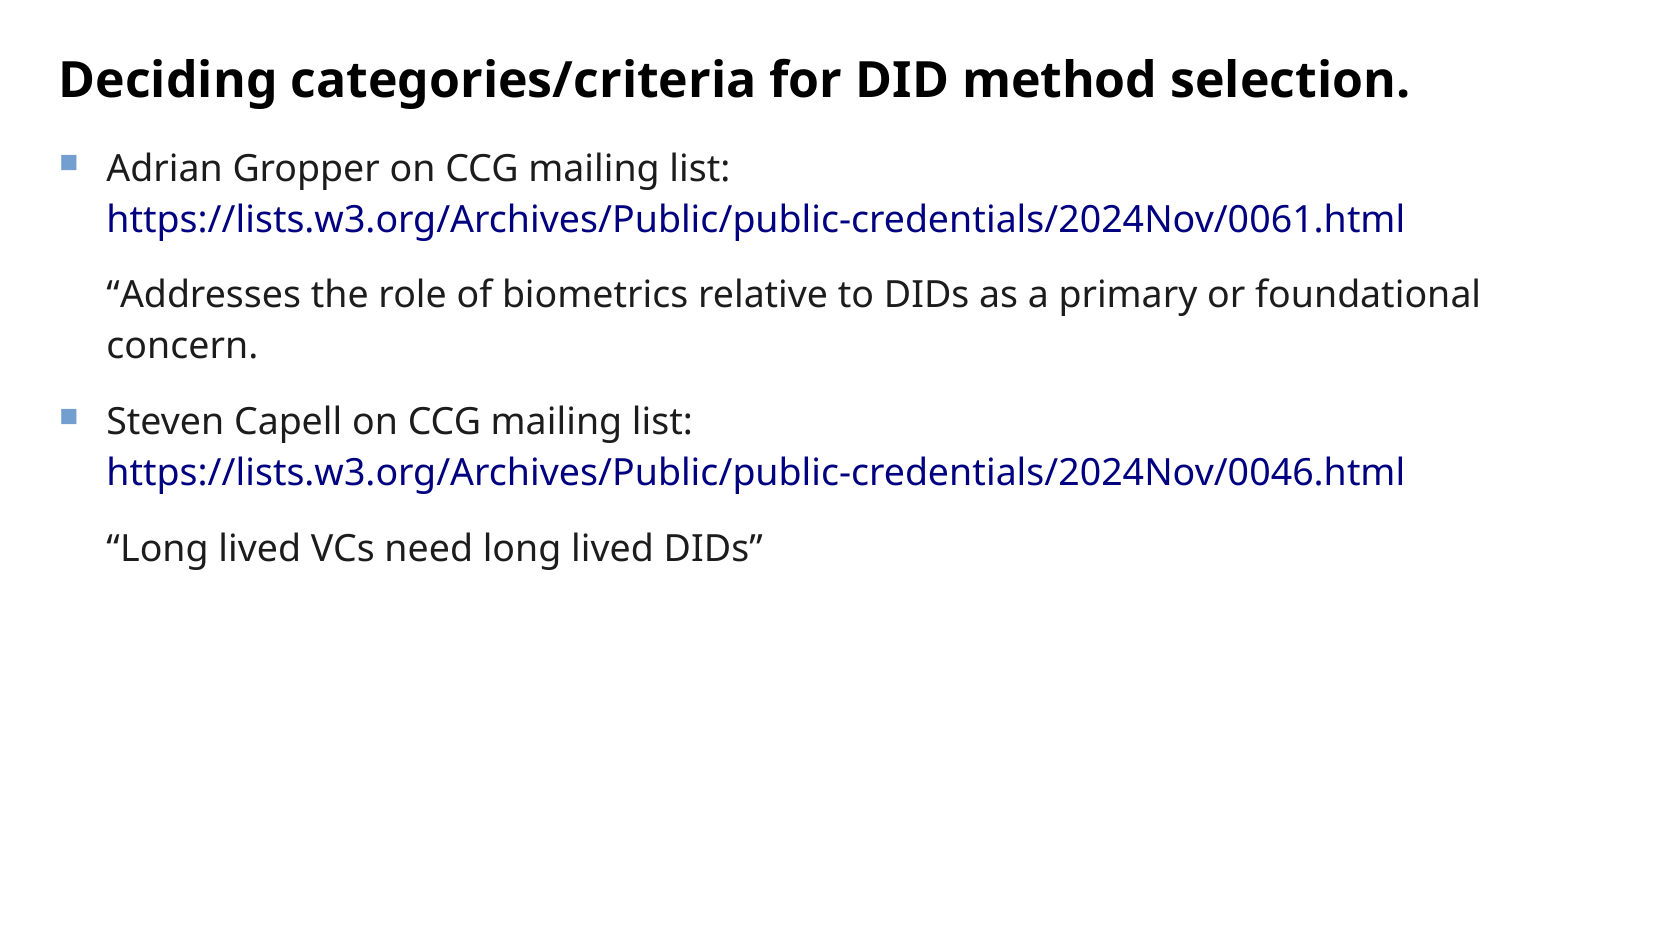

# Deciding categories/criteria for DID method selection.
Adrian Gropper on CCG mailing list:
https://lists.w3.org/Archives/Public/public-credentials/2024Nov/0061.html
“Addresses the role of biometrics relative to DIDs as a primary or foundational concern.
Steven Capell on CCG mailing list:
https://lists.w3.org/Archives/Public/public-credentials/2024Nov/0046.html
“Long lived VCs need long lived DIDs”